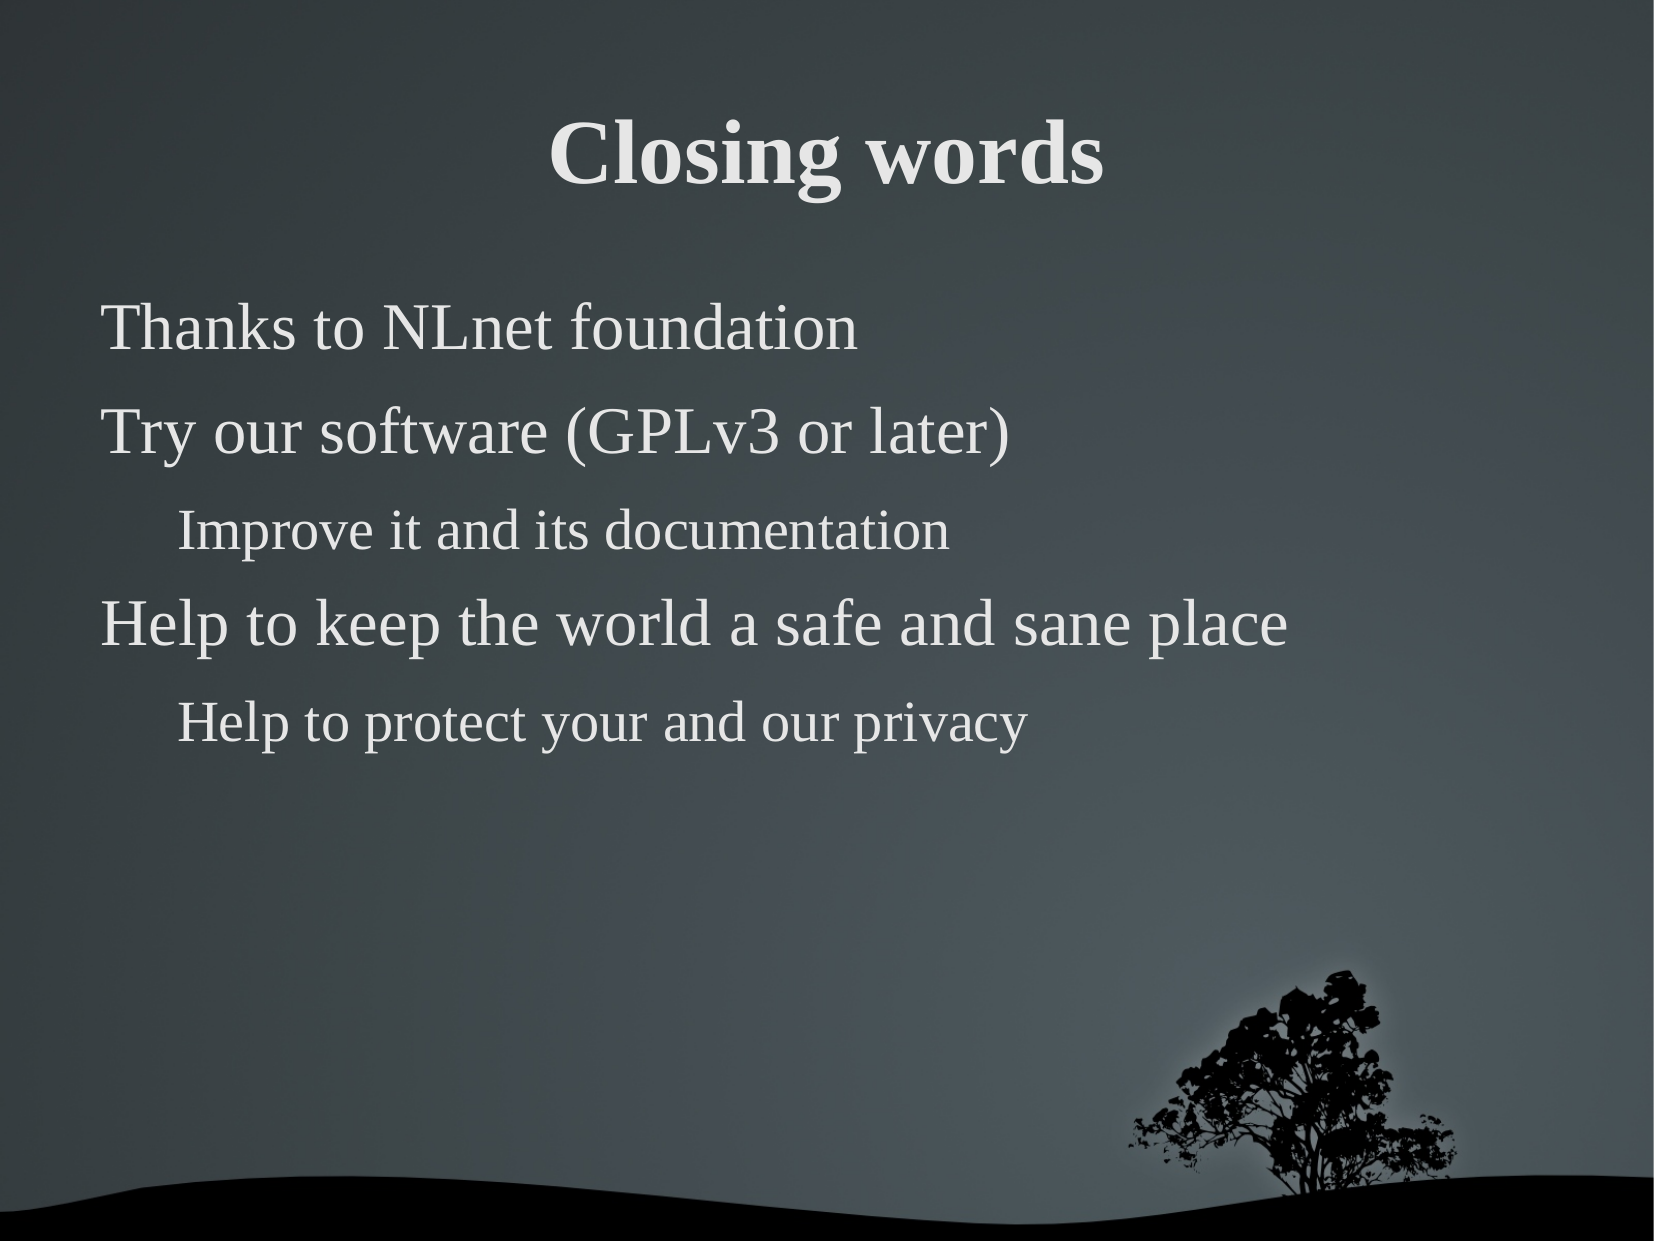

# Closing words
Thanks to NLnet foundation
Try our software (GPLv3 or later)
Improve it and its documentation
Help to keep the world a safe and sane place
Help to protect your and our privacy